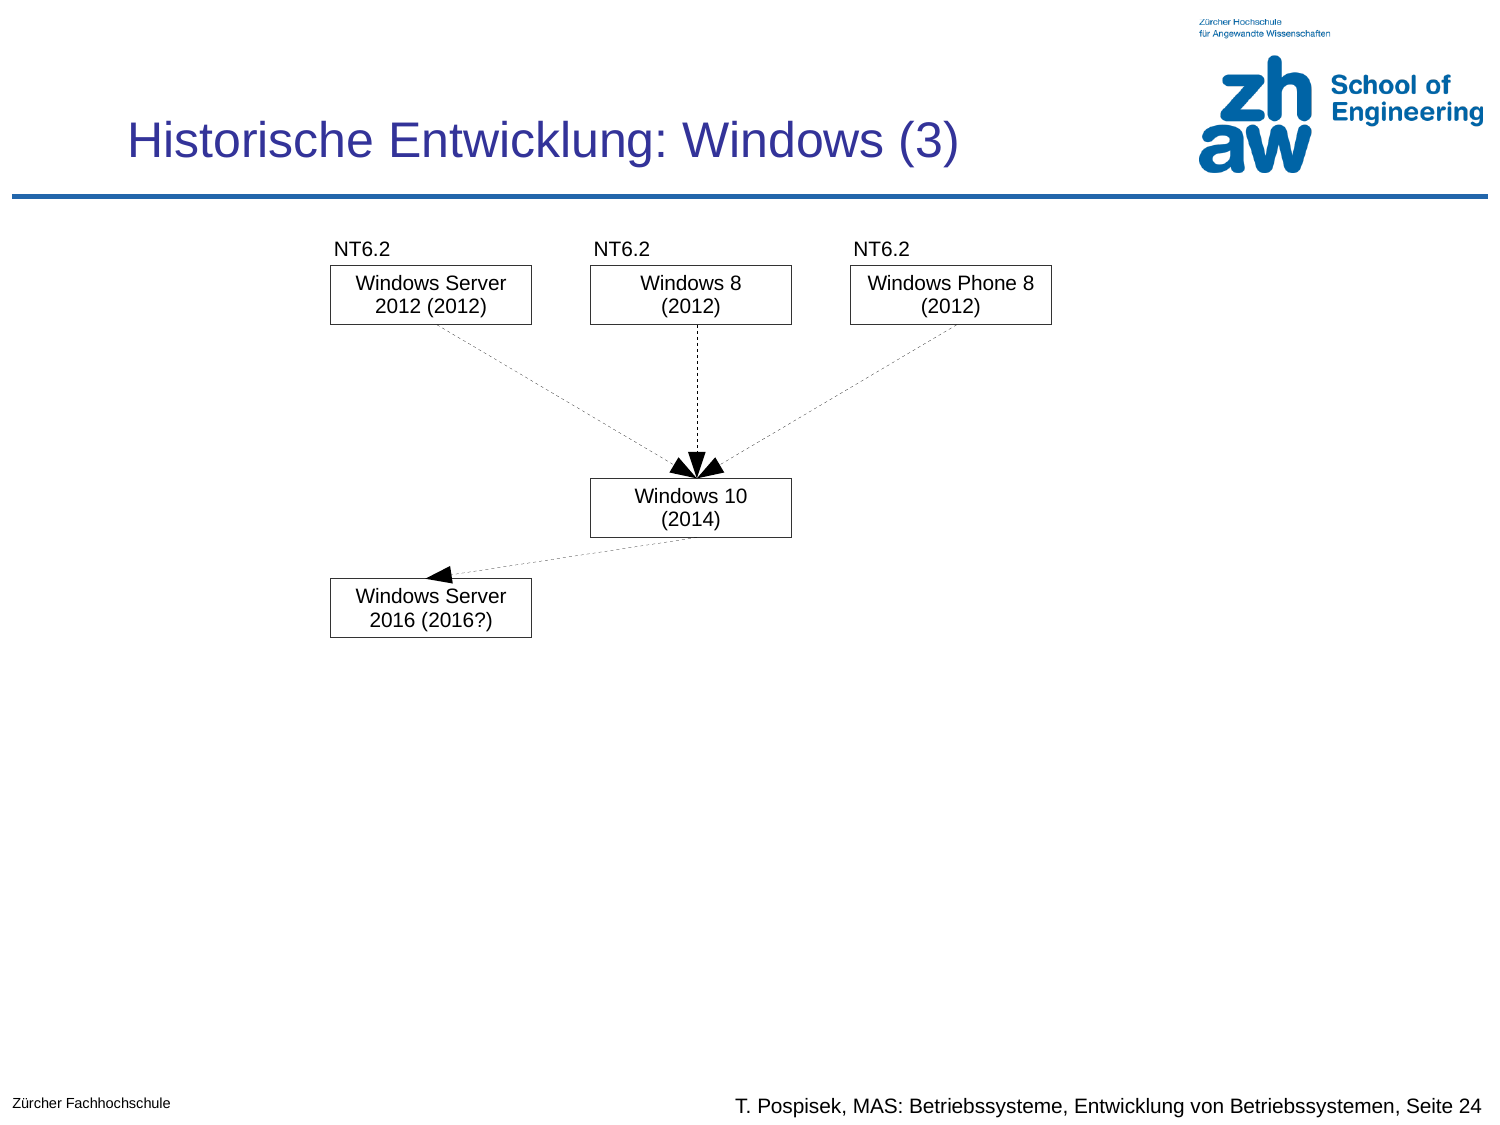

# Historische Entwicklung: Windows (3)
NT6.2
Windows Server
2012 (2012)
NT6.2
Windows 8
(2012)
NT6.2
Windows Phone 8
(2012)
Windows 10
(2014)
Windows Server
2016 (2016?)